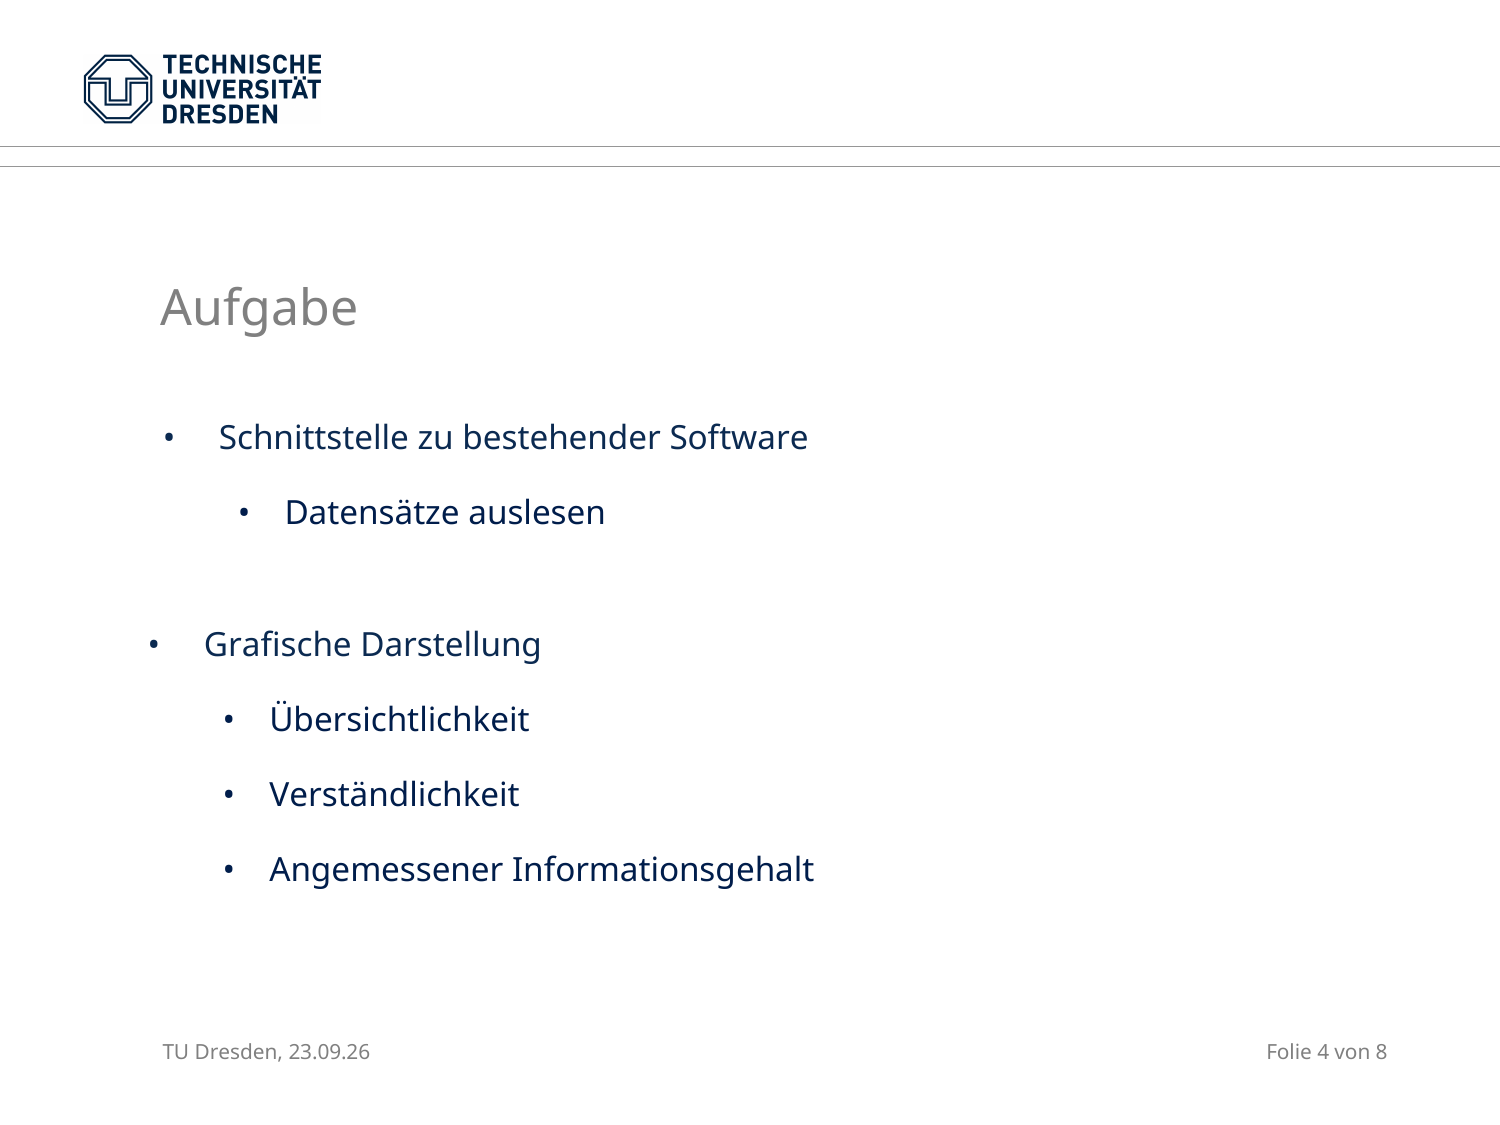

# Aufgabe
Schnittstelle zu bestehender Software
Datensätze auslesen
Grafische Darstellung
Übersichtlichkeit
Verständlichkeit
Angemessener Informationsgehalt
4